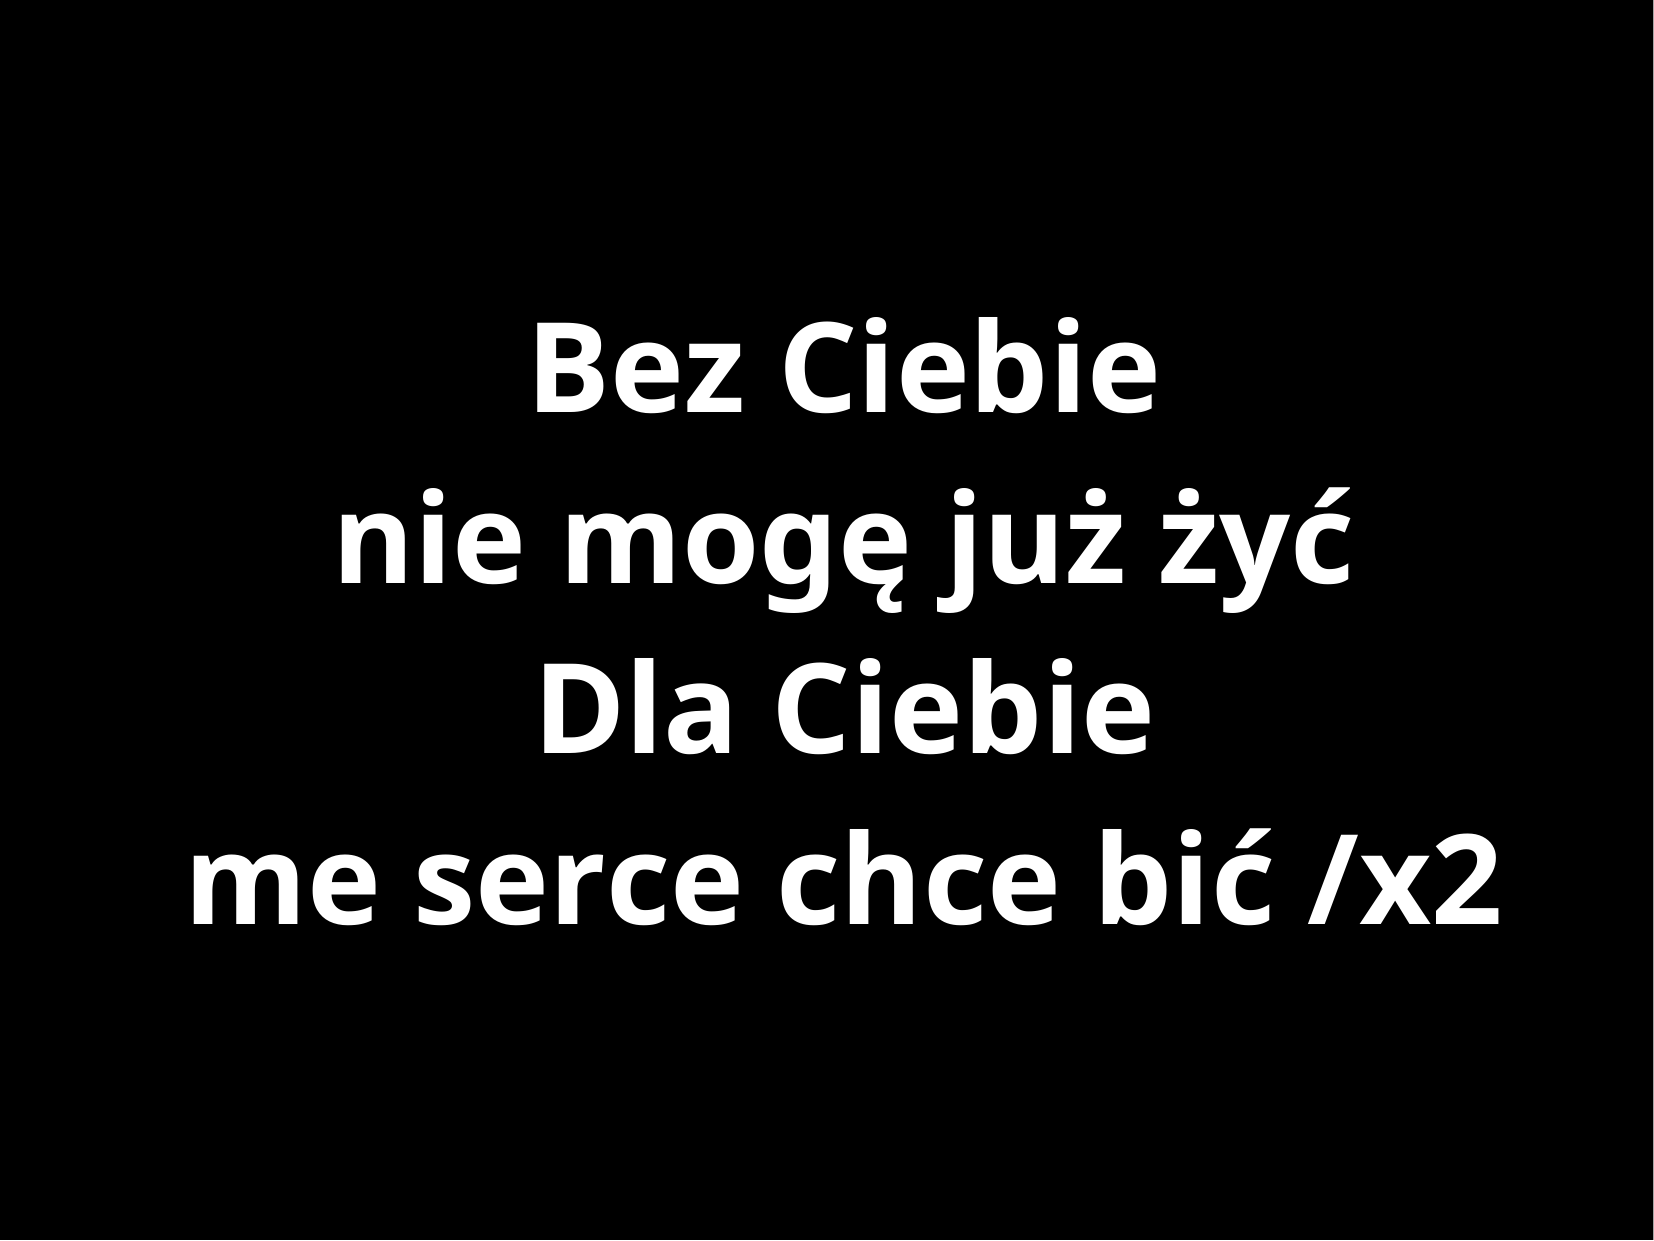

# Bez Ciebie
nie mogę już żyć
Dla Ciebie
me serce chce bić /x2